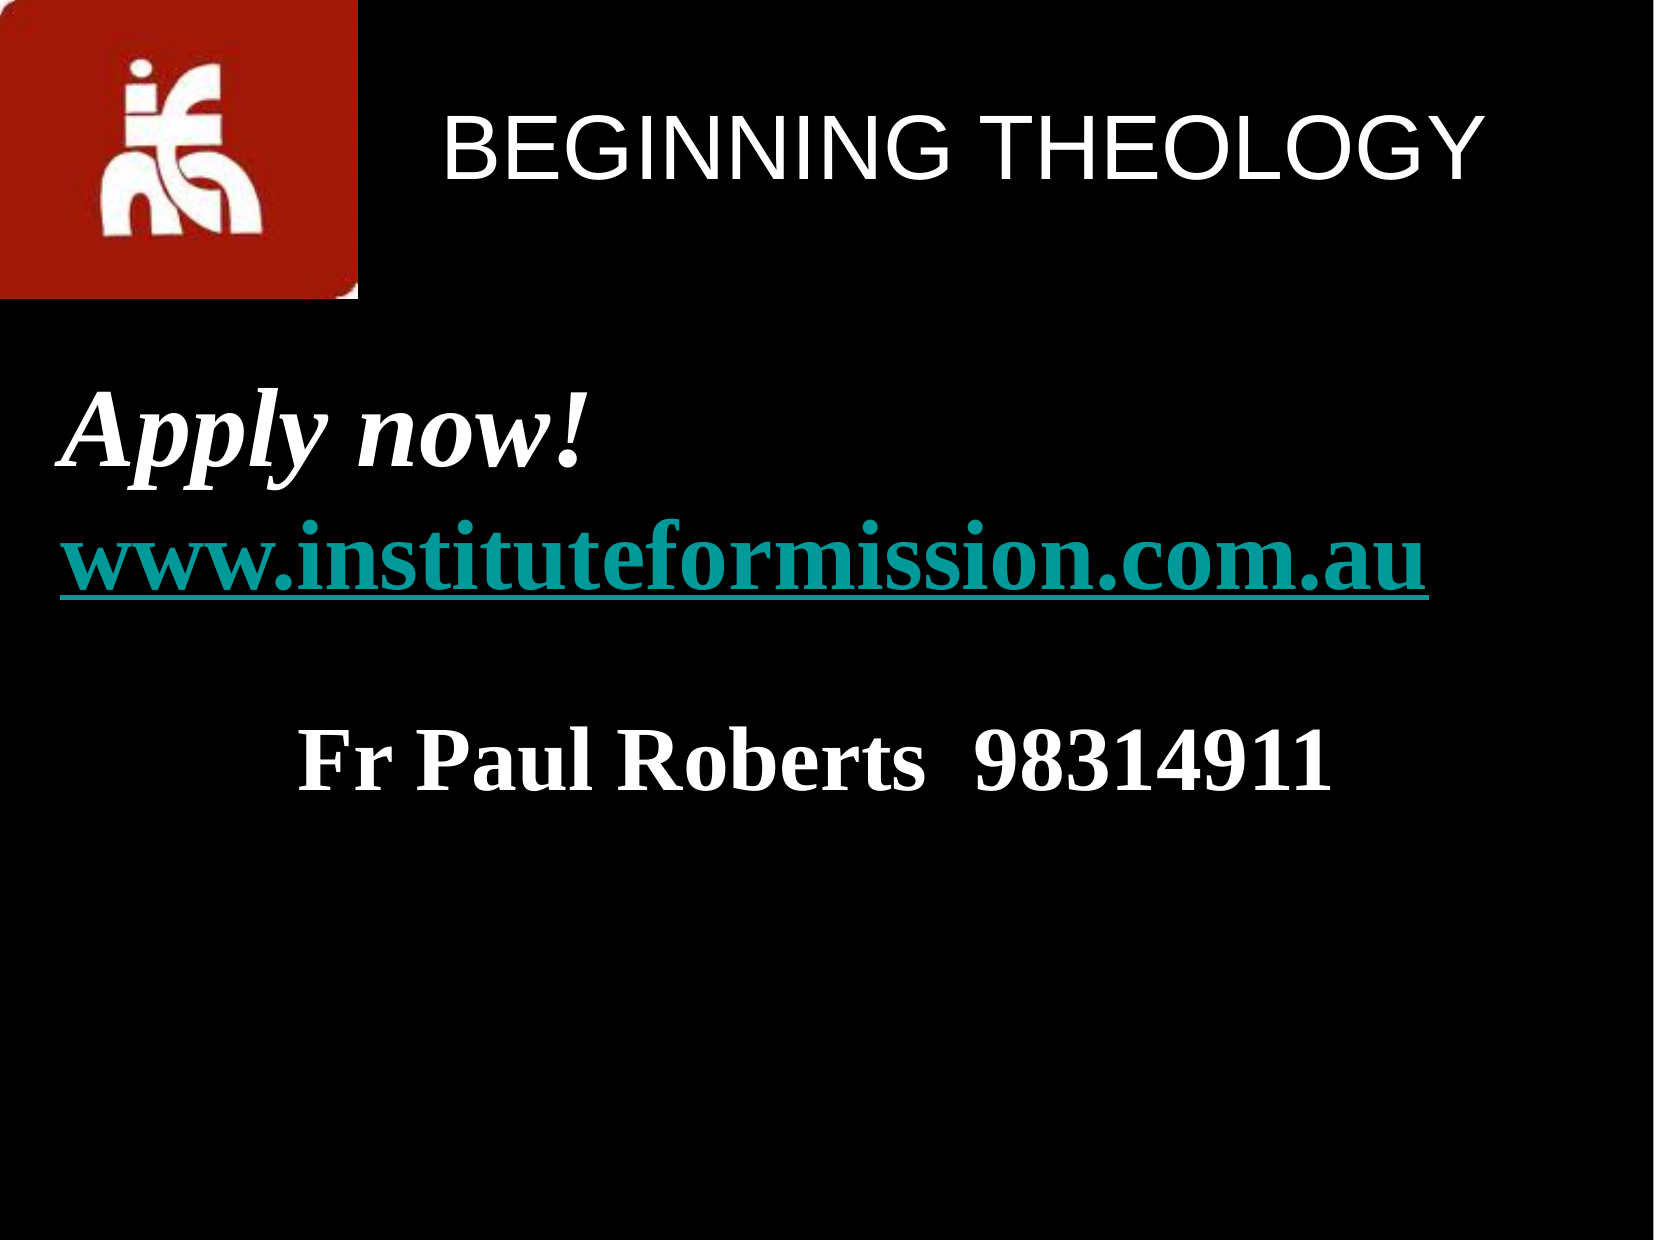

BEGINNING THEOLOGY
Apply now!
www.instituteformission.com.au
Fr Paul Roberts 98314911